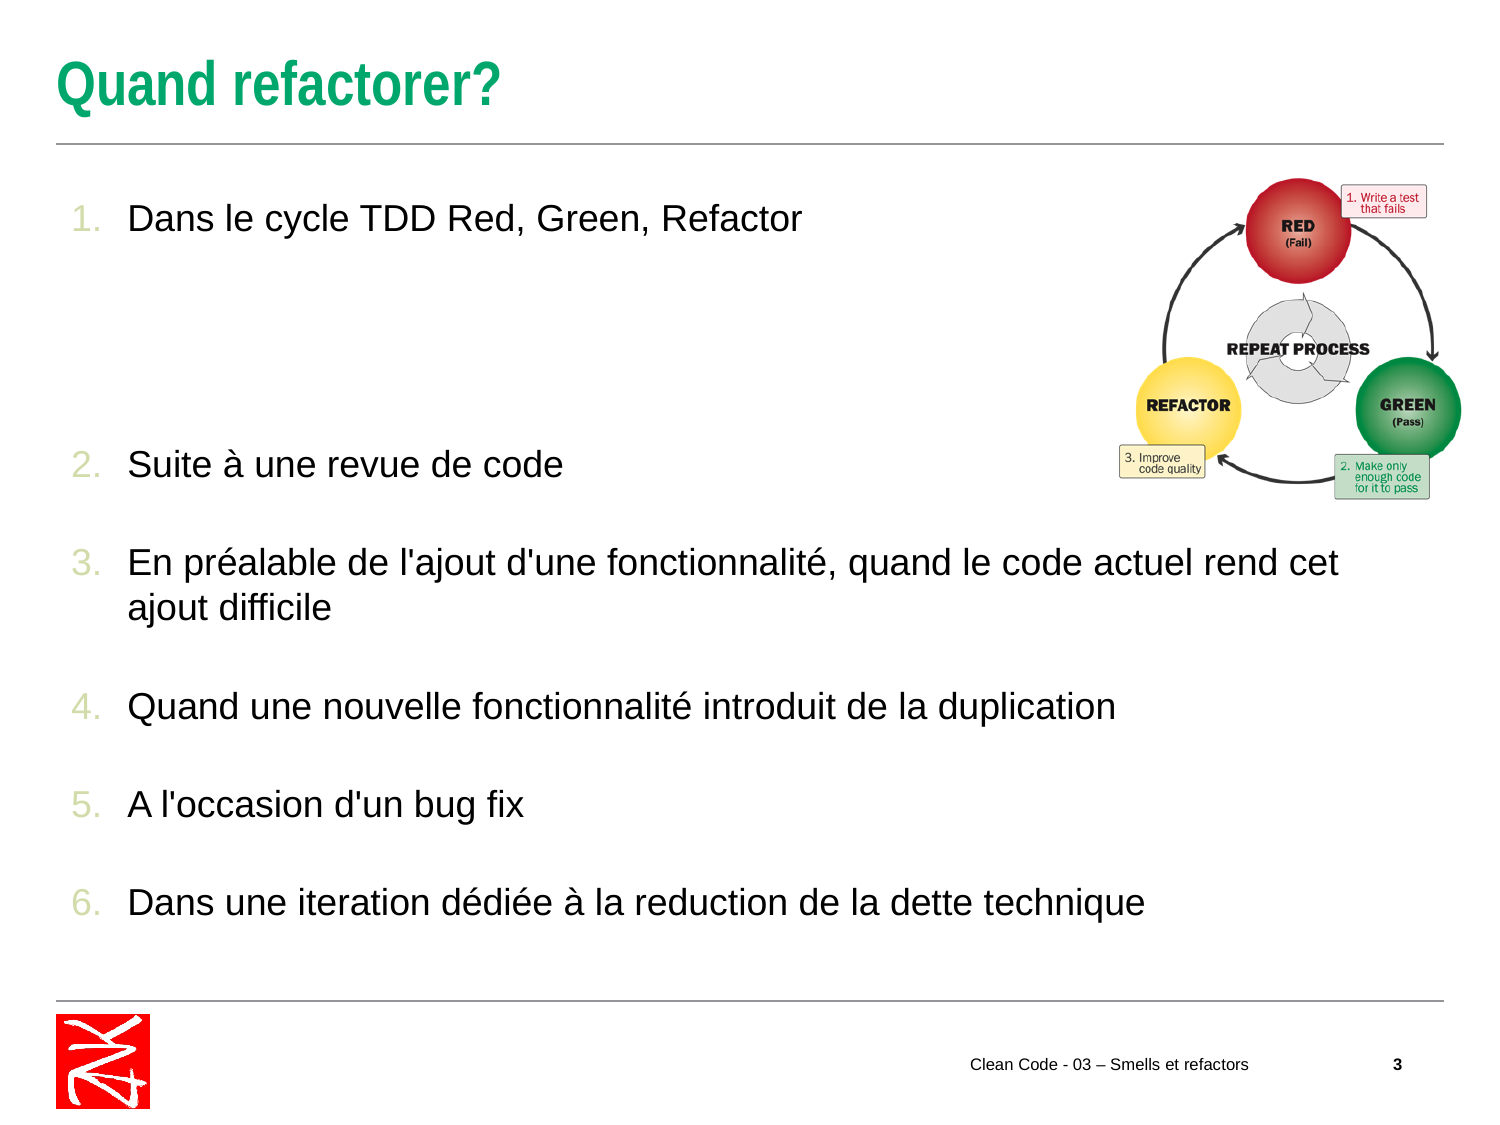

# Quand refactorer?
Dans le cycle TDD Red, Green, Refactor
Suite à une revue de code
En préalable de l'ajout d'une fonctionnalité, quand le code actuel rend cet ajout difficile
Quand une nouvelle fonctionnalité introduit de la duplication
A l'occasion d'un bug fix
Dans une iteration dédiée à la reduction de la dette technique
Clean Code - 03 – Smells et refactors